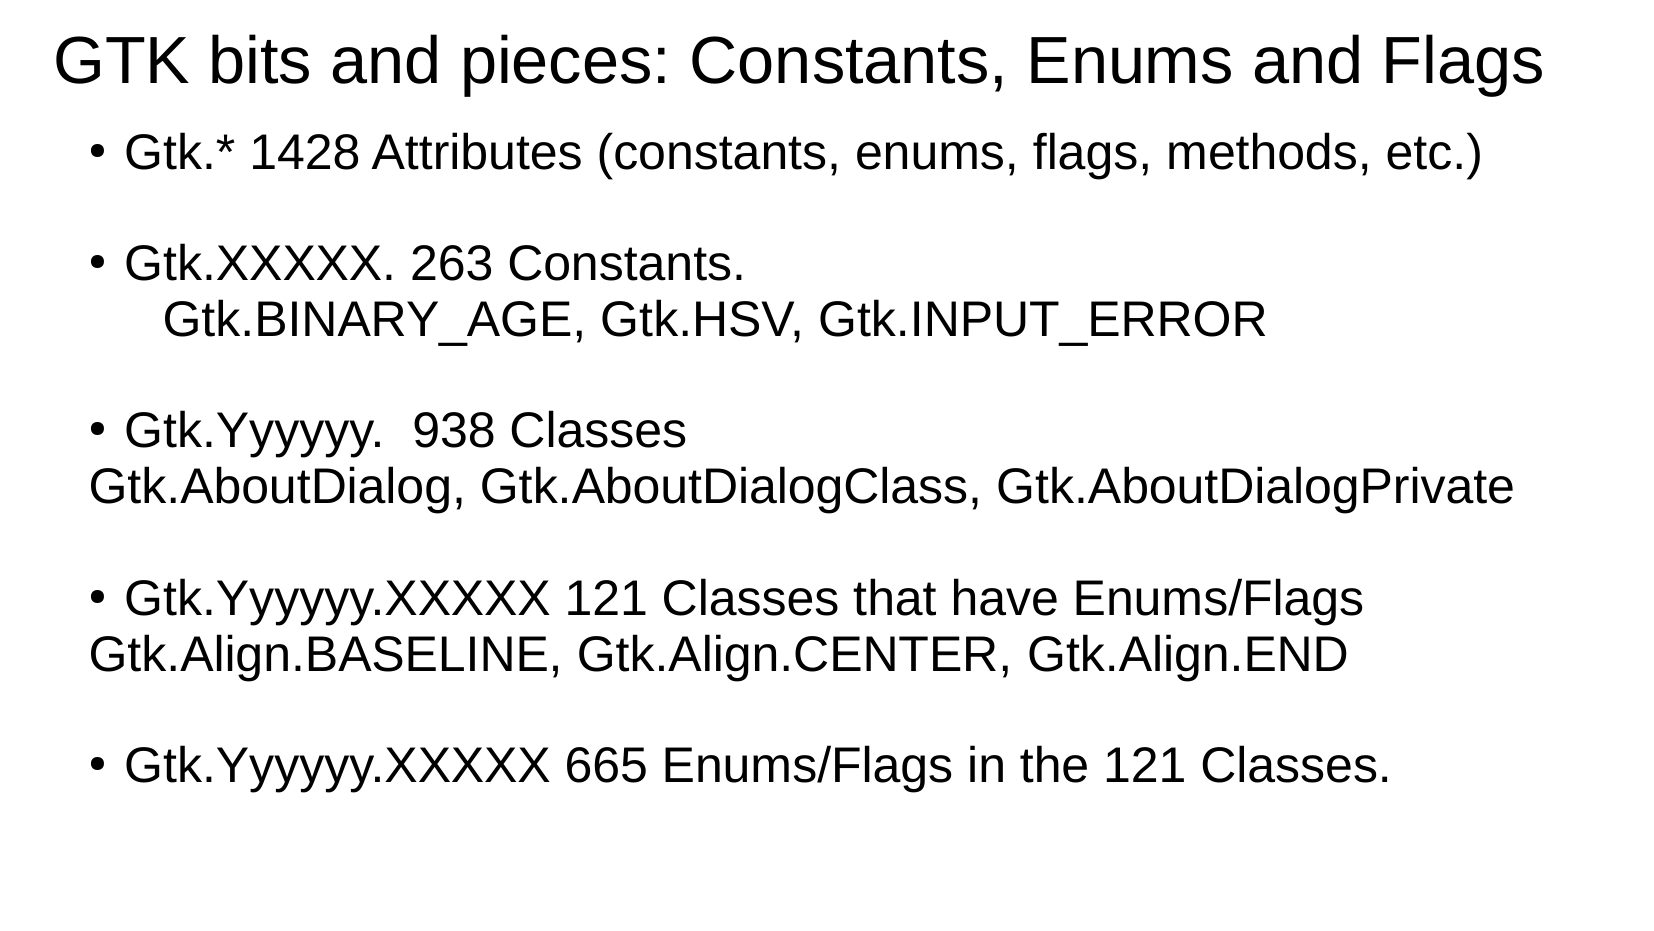

# GTK bits and pieces: Constants, Enums and Flags
Gtk.* 1428 Attributes (constants, enums, flags, methods, etc.)
Gtk.XXXXX. 263 Constants.
	Gtk.BINARY_AGE, Gtk.HSV, Gtk.INPUT_ERROR
Gtk.Yyyyyy. 938 Classes
Gtk.AboutDialog, Gtk.AboutDialogClass, Gtk.AboutDialogPrivate
Gtk.Yyyyyy.XXXXX 121 Classes that have Enums/Flags
Gtk.Align.BASELINE, Gtk.Align.CENTER, Gtk.Align.END
Gtk.Yyyyyy.XXXXX 665 Enums/Flags in the 121 Classes.